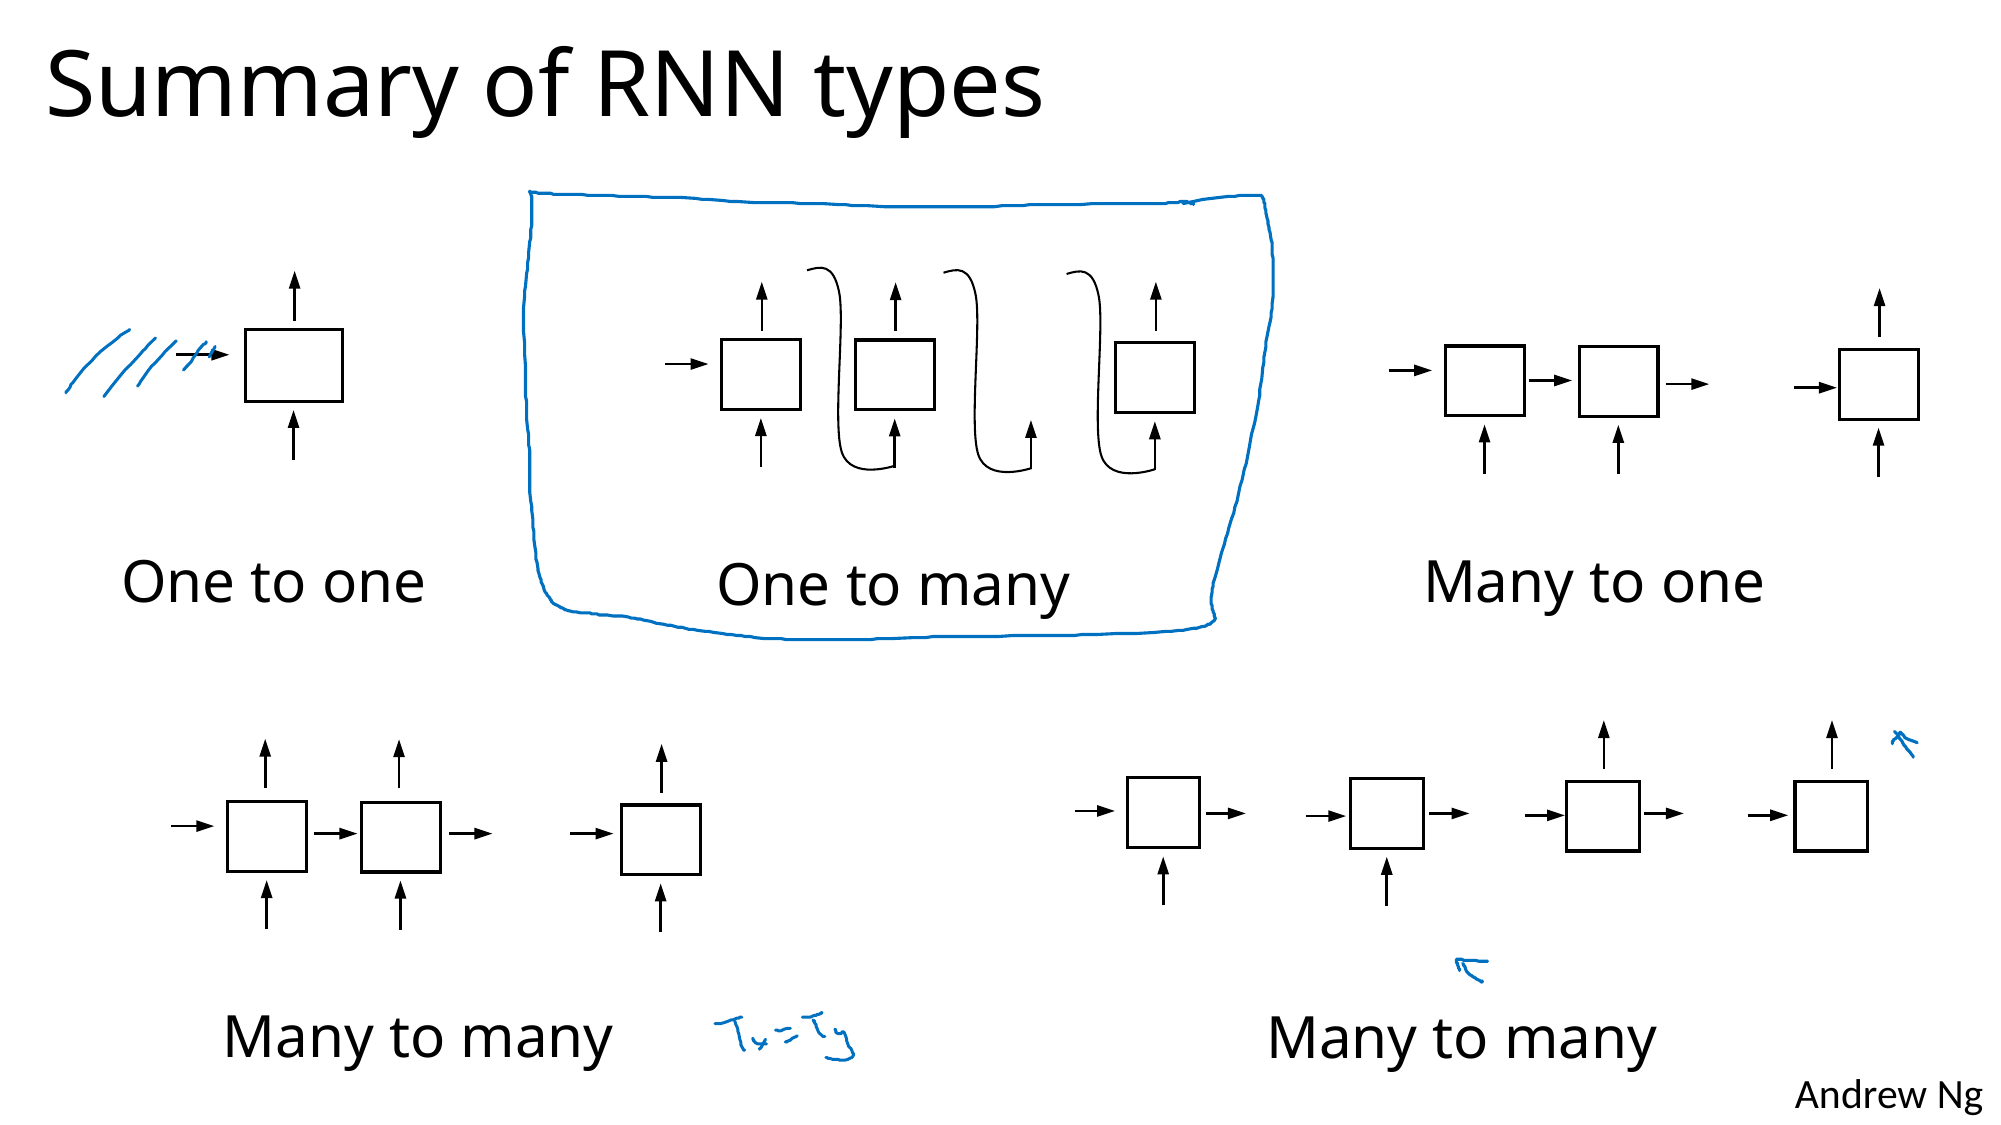

Summary of RNN types
One to one
One to many
Many to one
Many to many
Many to many